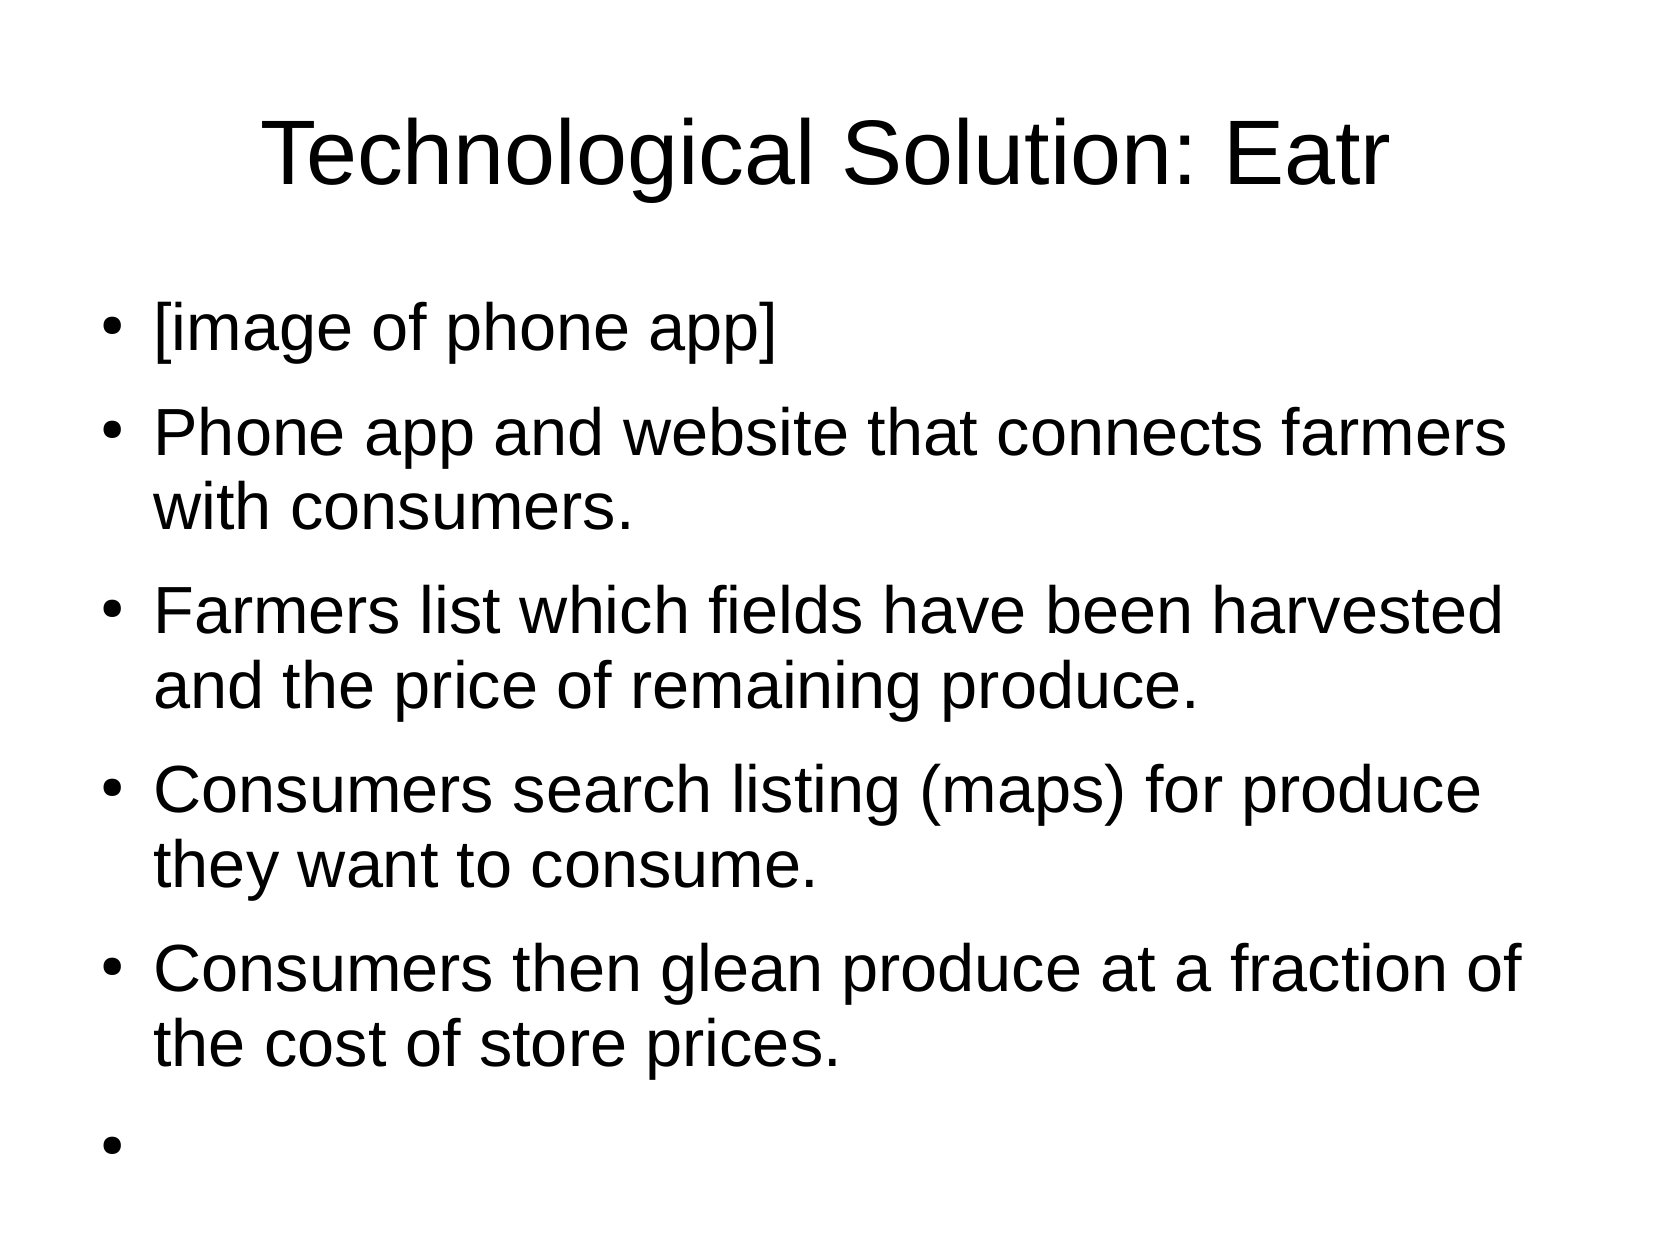

# Technological Solution: Eatr
[image of phone app]
Phone app and website that connects farmers with consumers.
Farmers list which fields have been harvested and the price of remaining produce.
Consumers search listing (maps) for produce they want to consume.
Consumers then glean produce at a fraction of the cost of store prices.